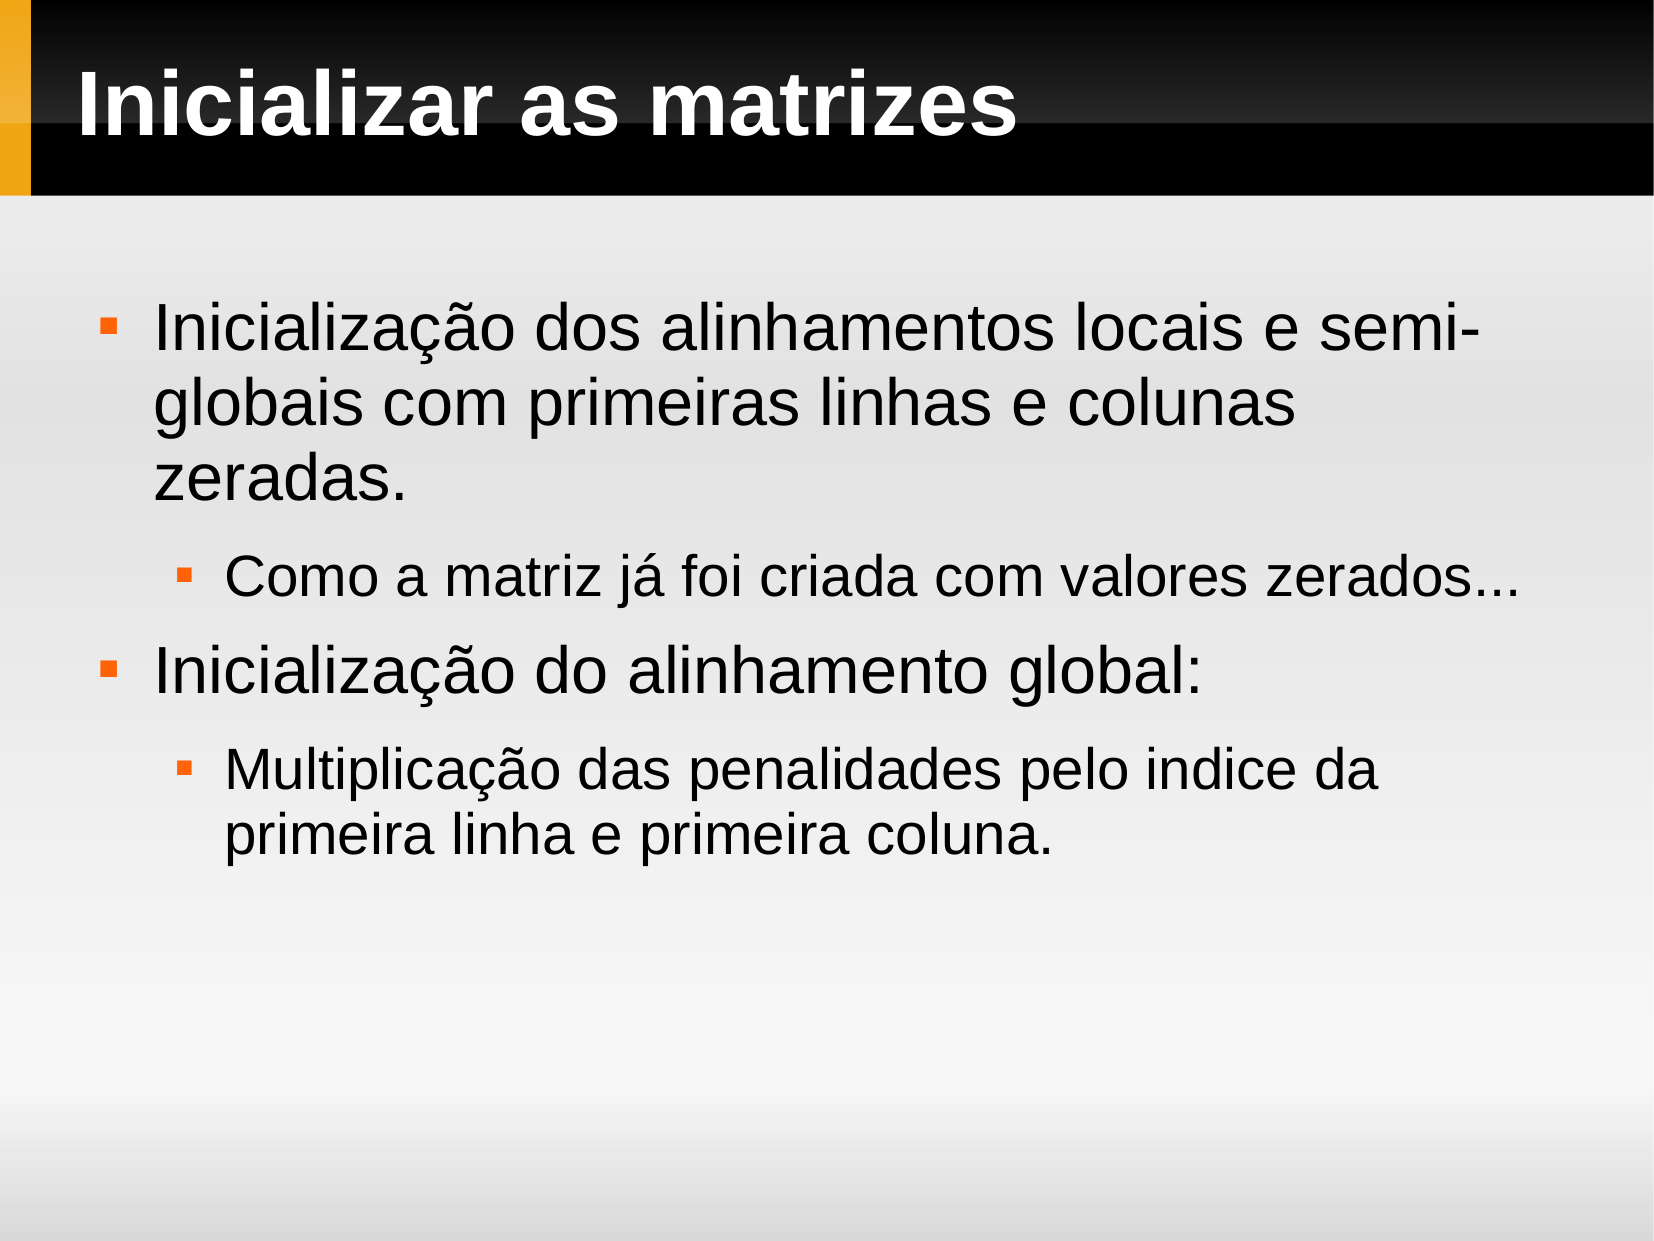

# Inicializar as matrizes
Inicialização dos alinhamentos locais e semi-globais com primeiras linhas e colunas zeradas.
Como a matriz já foi criada com valores zerados...
Inicialização do alinhamento global:
Multiplicação das penalidades pelo indice da primeira linha e primeira coluna.